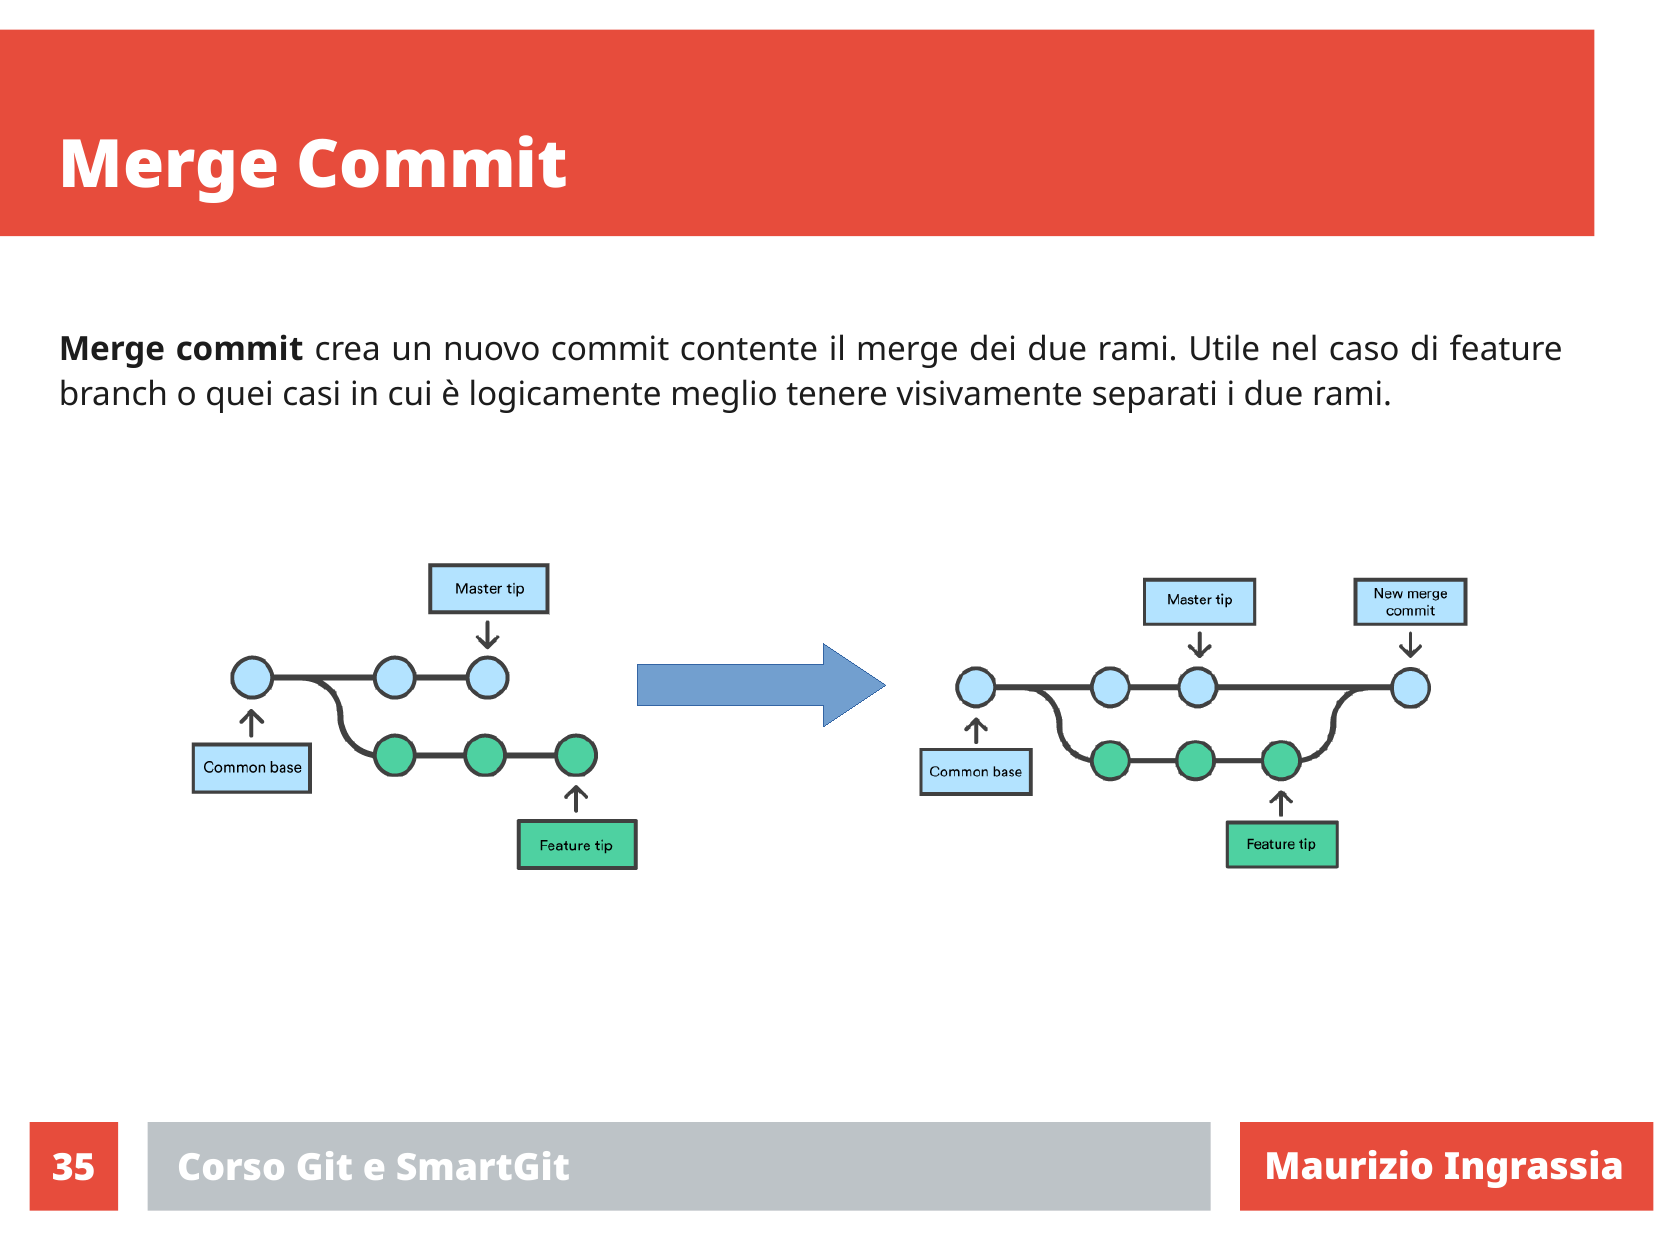

# Merge Commit
Merge commit crea un nuovo commit contente il merge dei due rami. Utile nel caso di feature branch o quei casi in cui è logicamente meglio tenere visivamente separati i due rami.
35
Corso Git e SmartGit
Maurizio Ingrassia